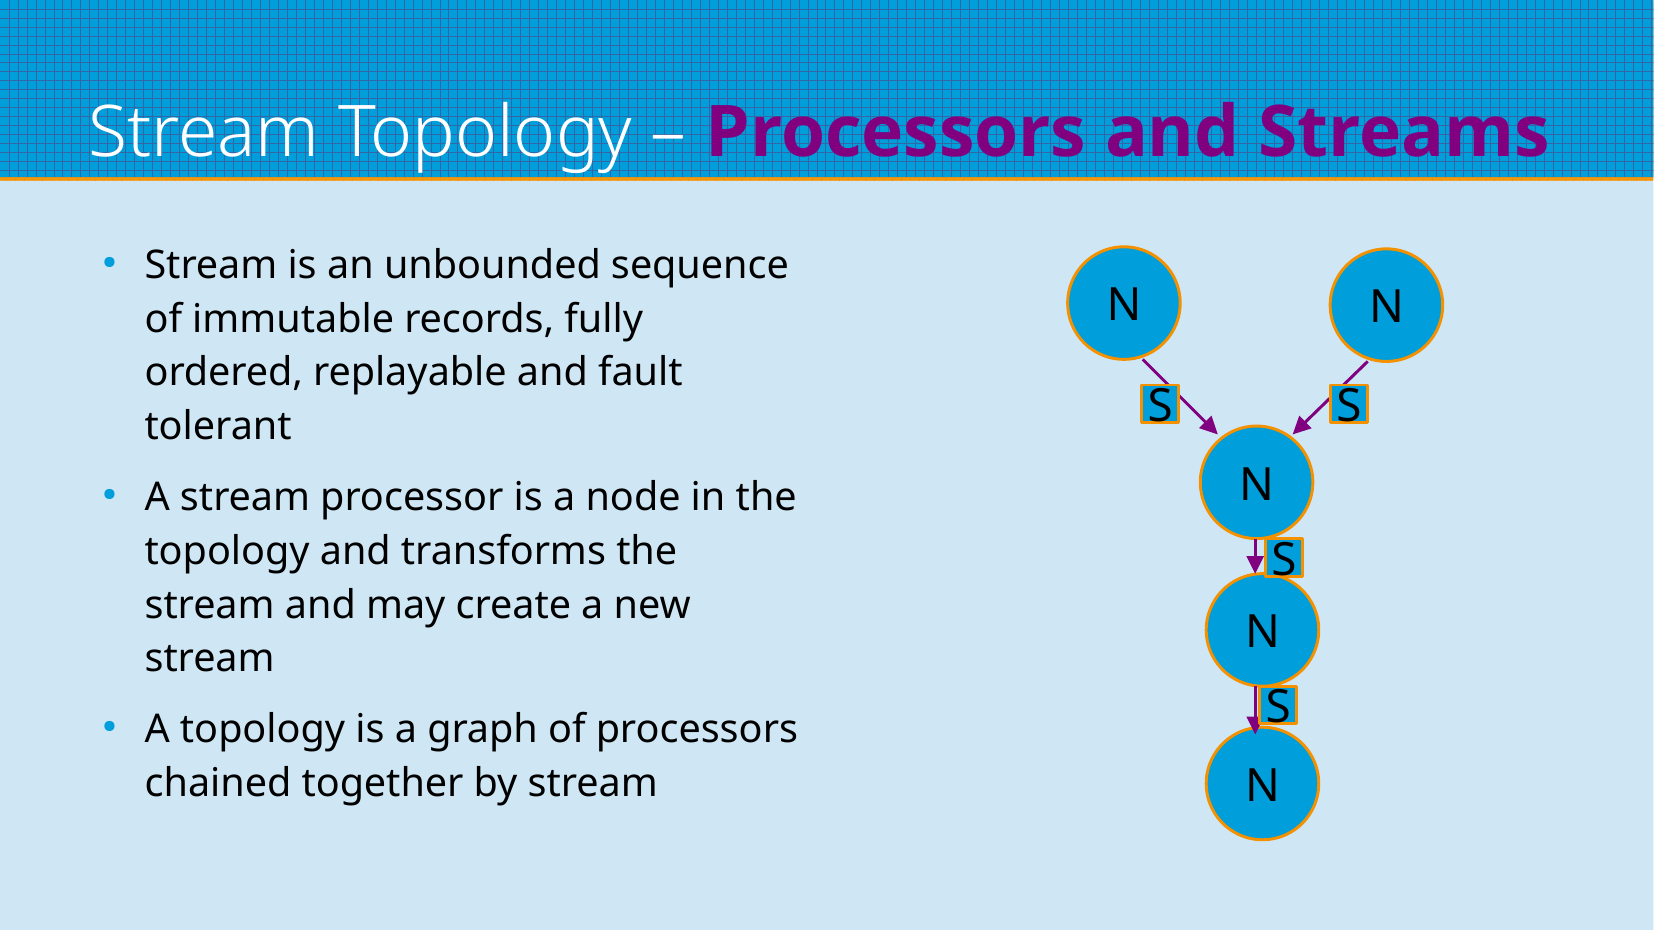

Stream Topology – Processors and Streams
# Stream is an unbounded sequence of immutable records, fully ordered, replayable and fault tolerant
A stream processor is a node in the topology and transforms the stream and may create a new stream
A topology is a graph of processors chained together by stream
N
N
S
S
N
S
N
S
N